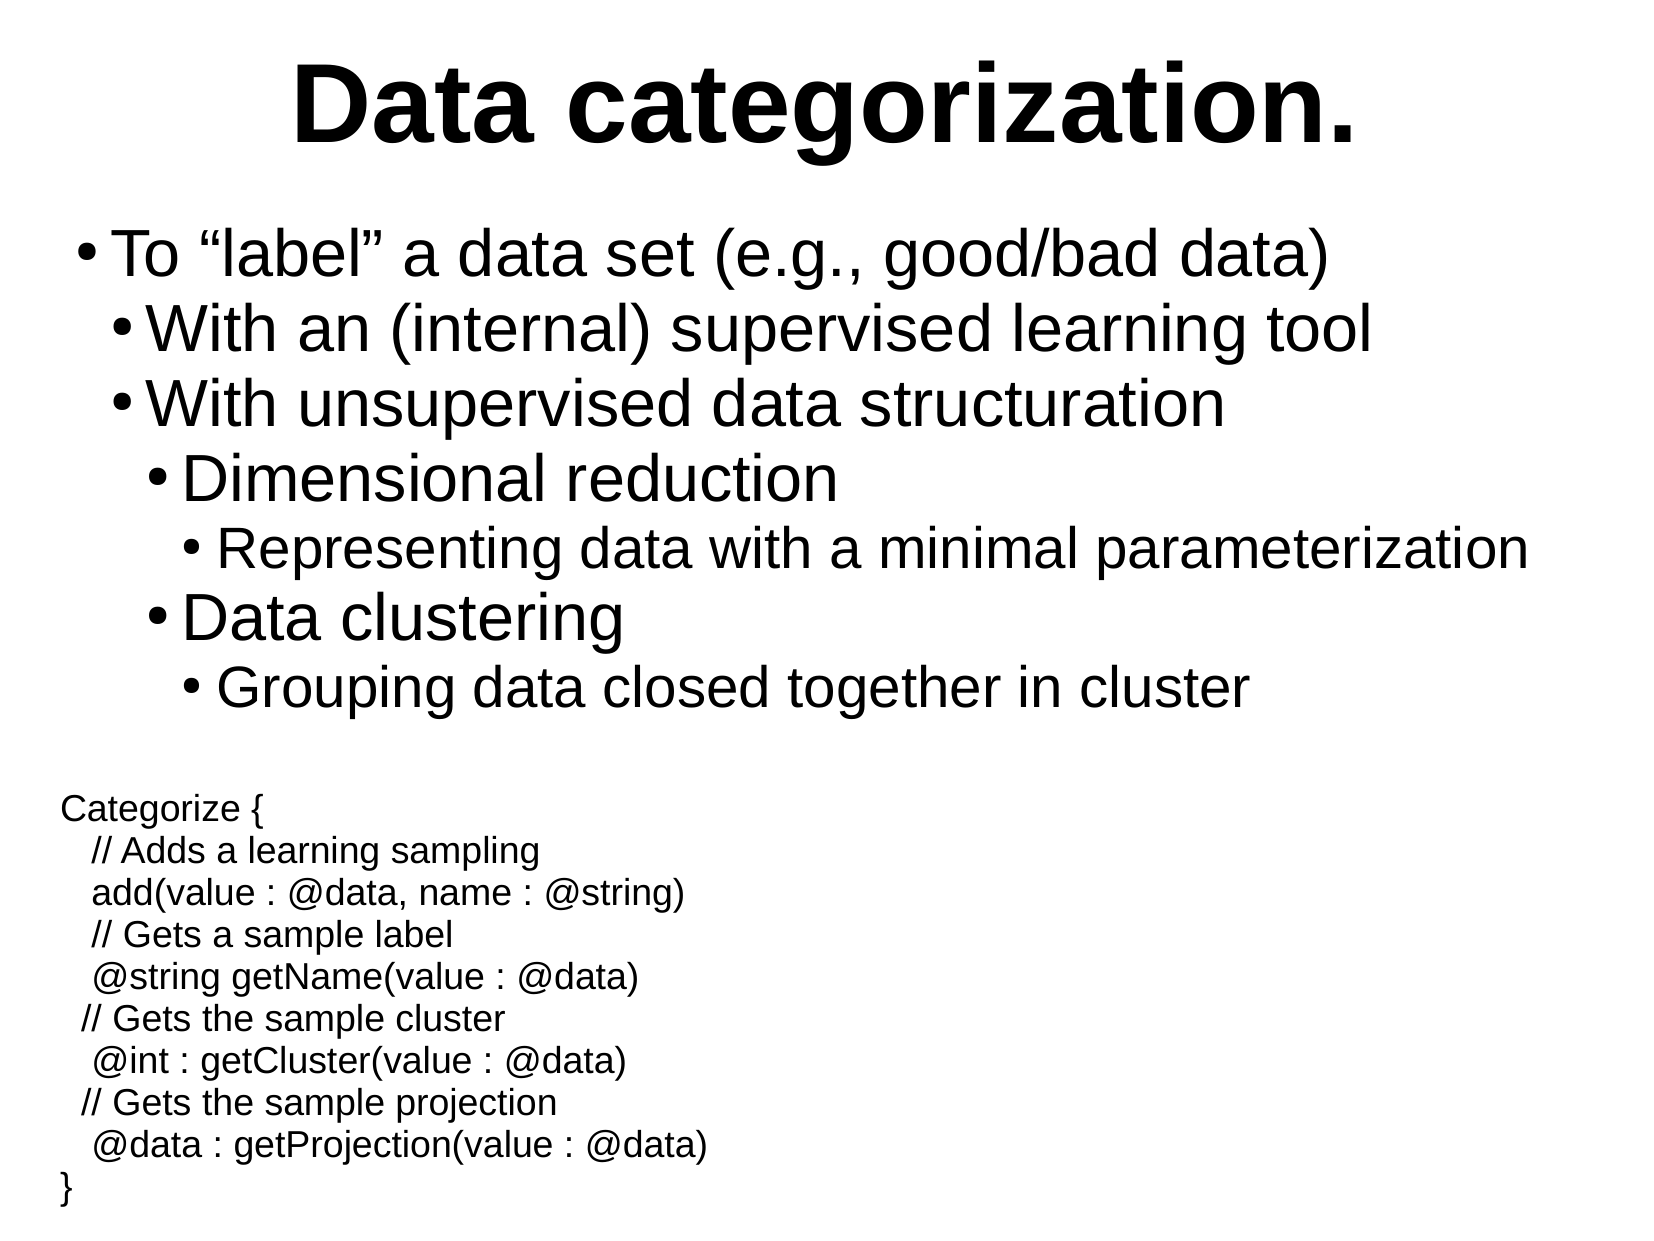

# Data categorization.
To “label” a data set (e.g., good/bad data)
With an (internal) supervised learning tool
With unsupervised data structuration
Dimensional reduction
Representing data with a minimal parameterization
Data clustering
Grouping data closed together in cluster
Categorize {
 // Adds a learning sampling
 add(value : @data, name : @string)
 // Gets a sample label
 @string getName(value : @data)
 // Gets the sample cluster
 @int : getCluster(value : @data)
 // Gets the sample projection
 @data : getProjection(value : @data)
}